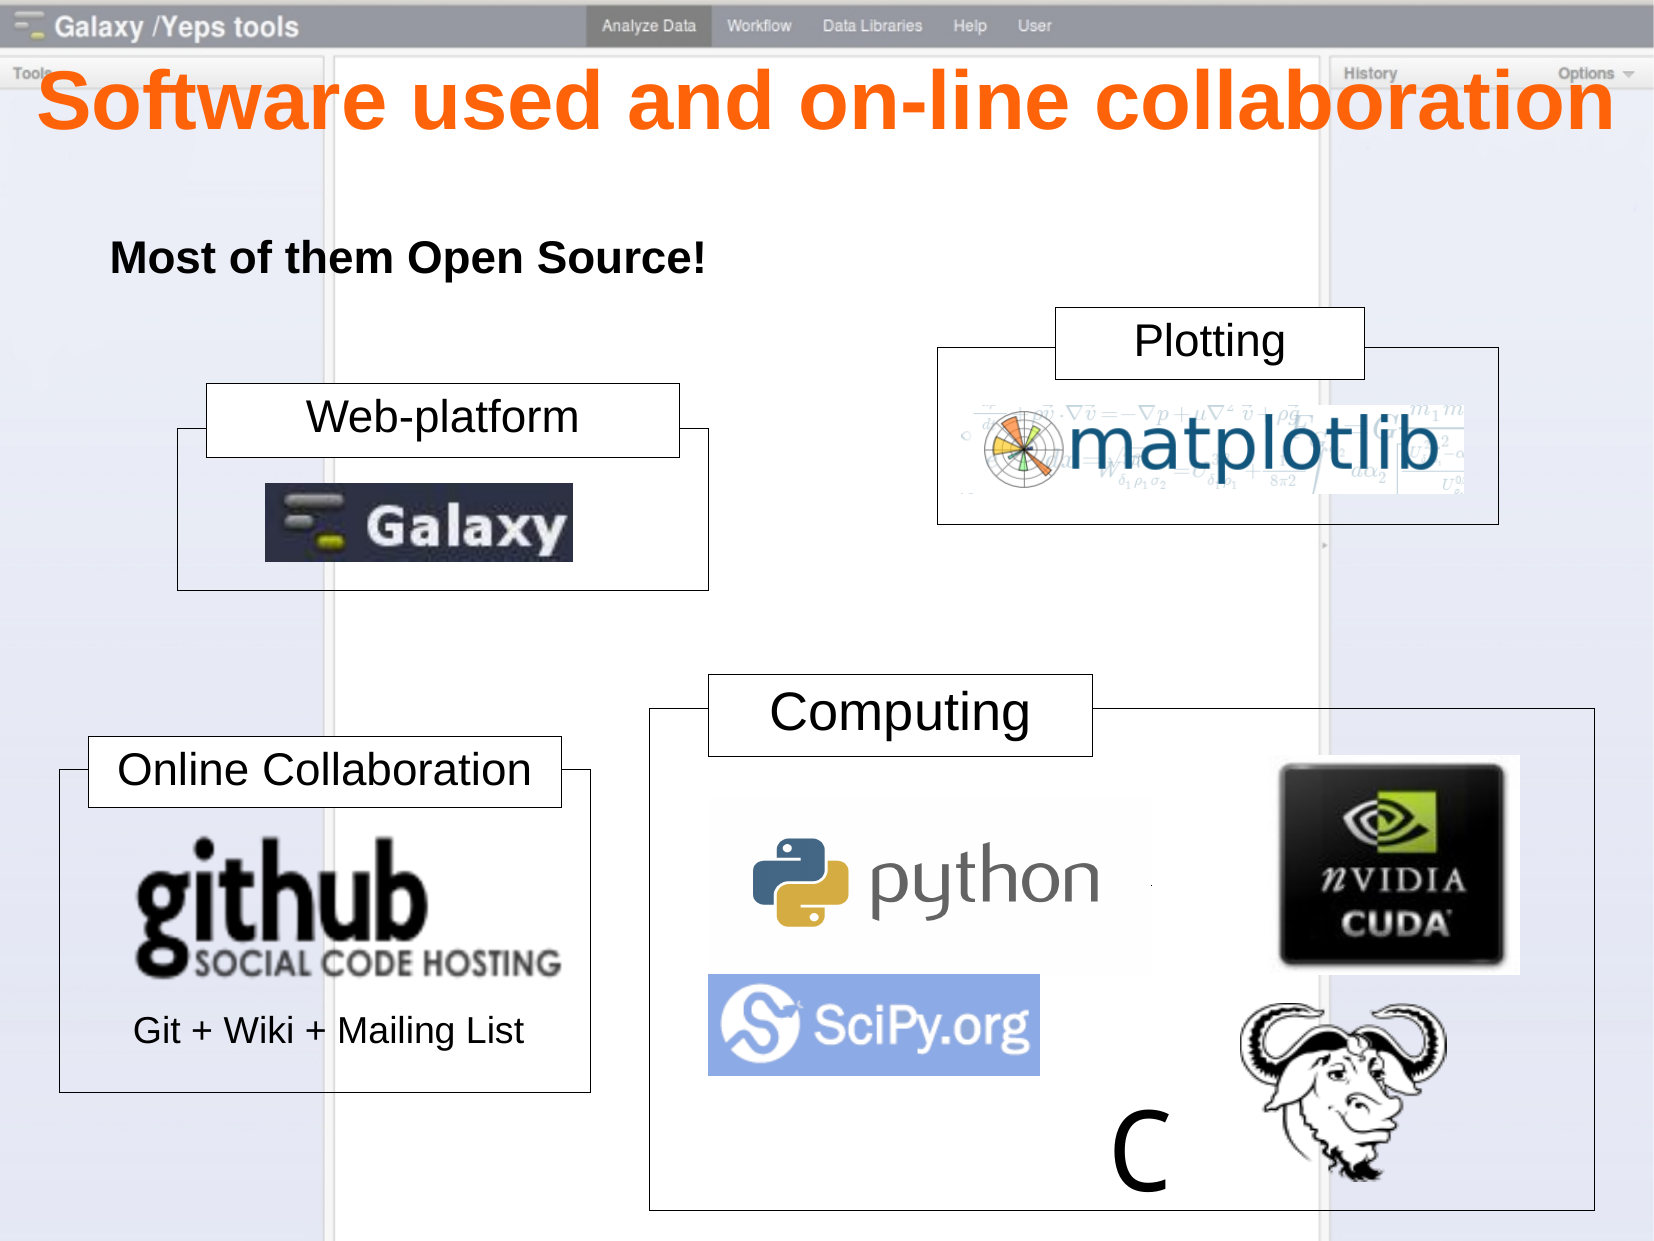

# Software used and on-line collaboration
Most of them Open Source!
Plotting
Web-platform
Computing
Online Collaboration
Git + Wiki + Mailing List
C